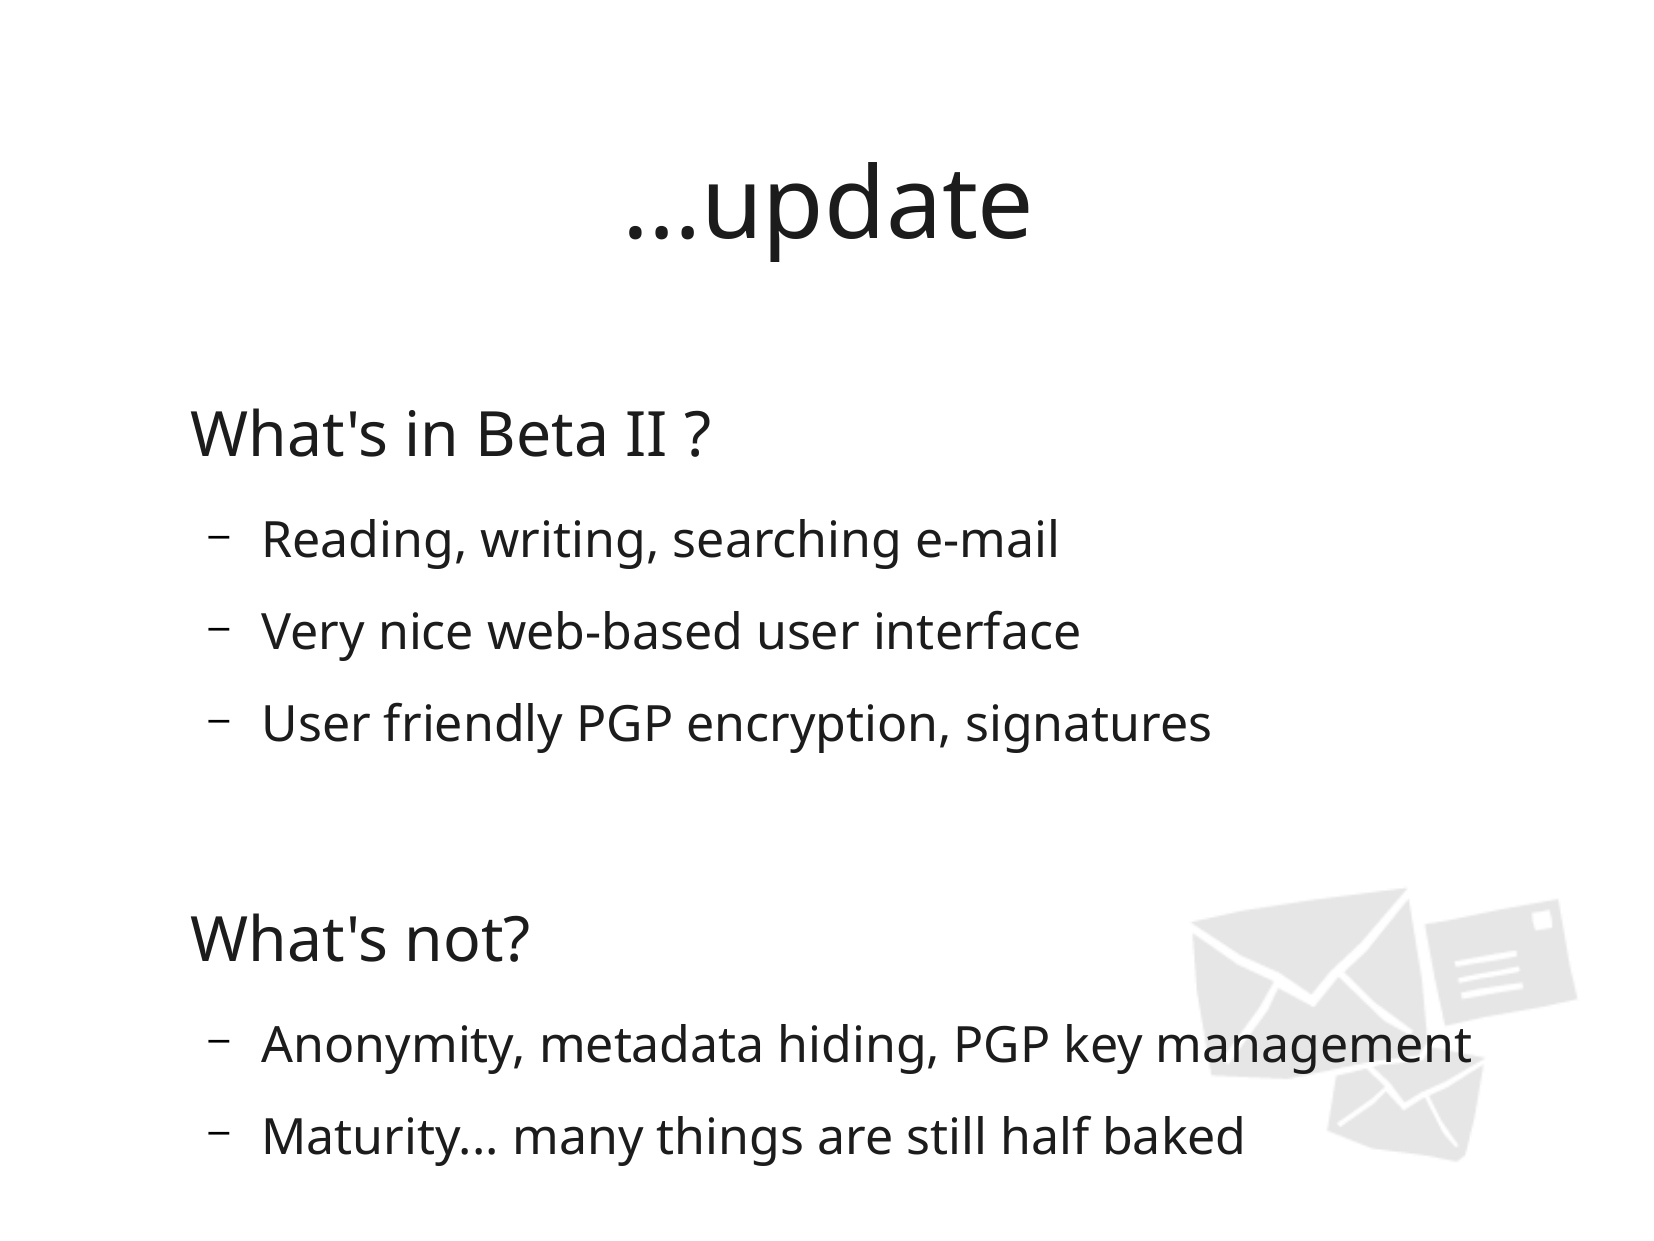

# …update
What's in Beta II ?
Reading, writing, searching e-mail
Very nice web-based user interface
User friendly PGP encryption, signatures
What's not?
Anonymity, metadata hiding, PGP key management
Maturity... many things are still half baked